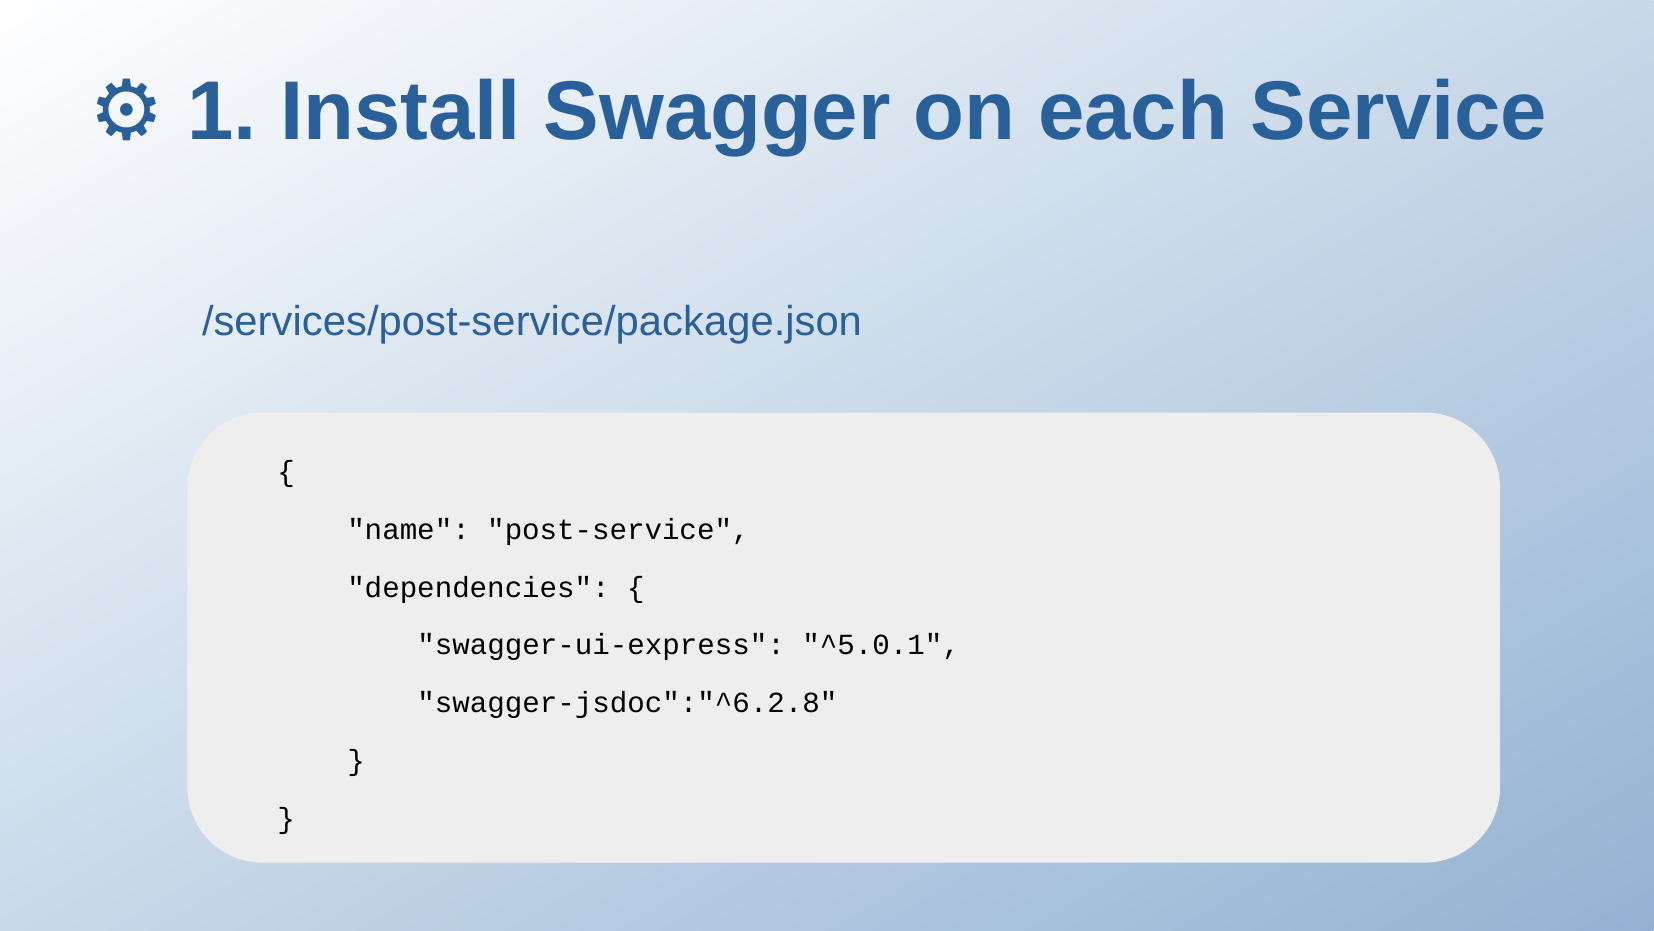

⚙️ 1. Install Swagger on each Service
/services/post-service/package.json
{
 "name": "post-service",
 "dependencies": {
 "swagger-ui-express": "^5.0.1",
 "swagger-jsdoc":"^6.2.8"
 }
}